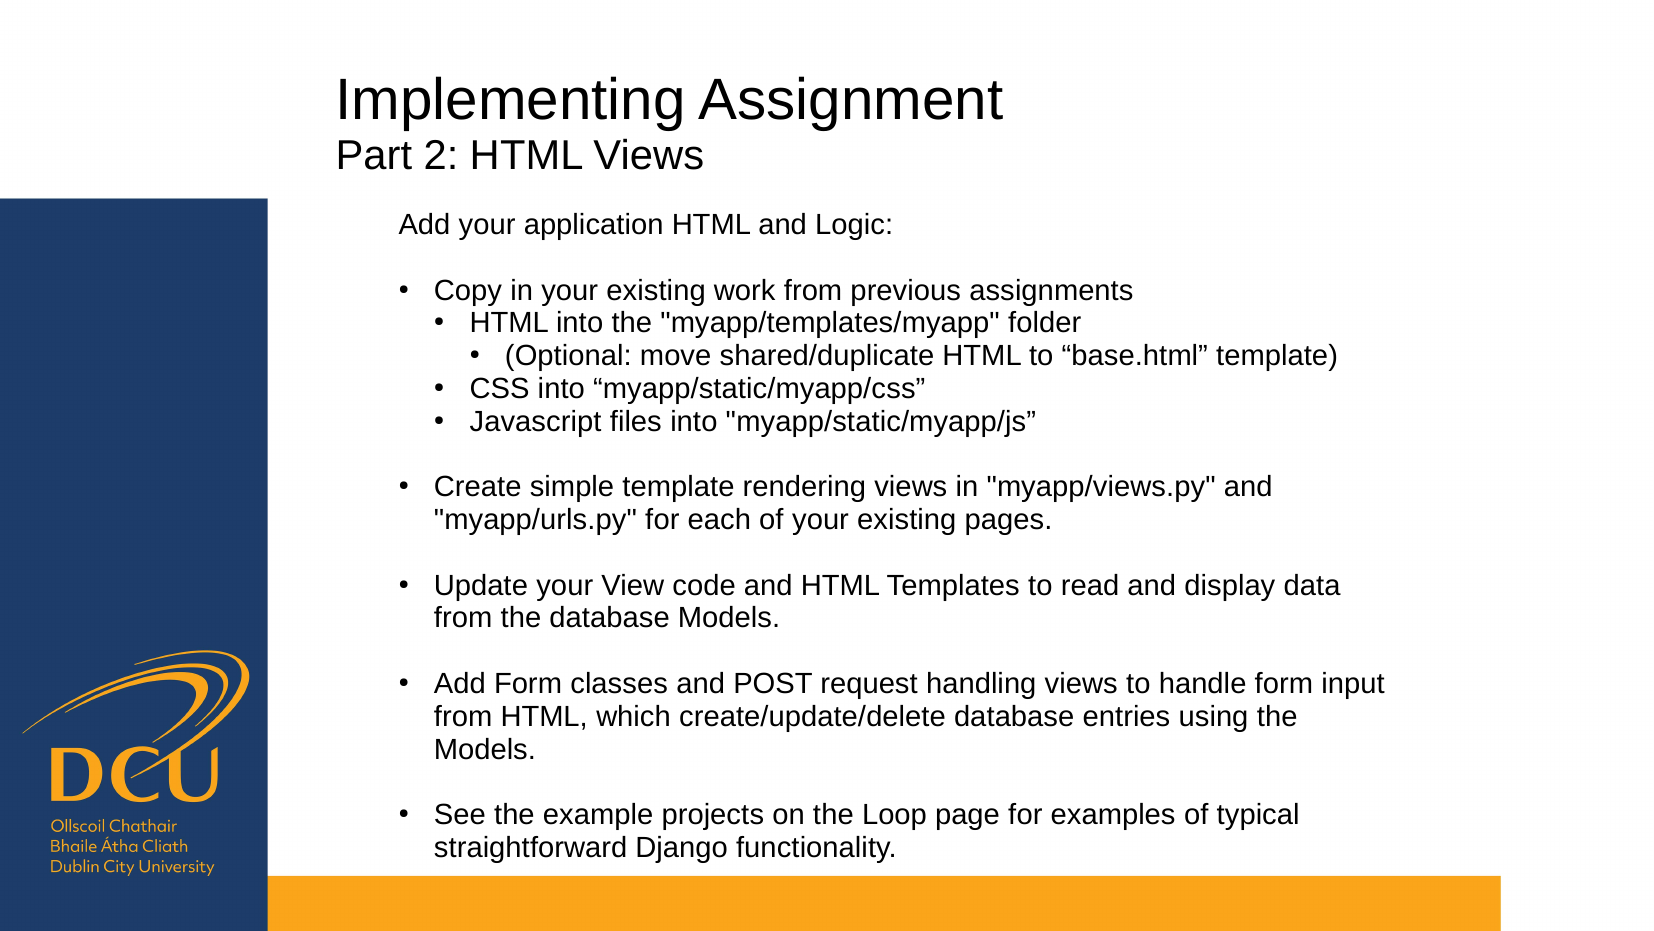

Implementing Assignment
Part 2: HTML Views
Add your application HTML and Logic:
Copy in your existing work from previous assignments
HTML into the "myapp/templates/myapp" folder
(Optional: move shared/duplicate HTML to “base.html” template)
CSS into “myapp/static/myapp/css”
Javascript files into "myapp/static/myapp/js”
Create simple template rendering views in "myapp/views.py" and "myapp/urls.py" for each of your existing pages.
Update your View code and HTML Templates to read and display data from the database Models.
Add Form classes and POST request handling views to handle form input from HTML, which create/update/delete database entries using the Models.
See the example projects on the Loop page for examples of typical straightforward Django functionality.